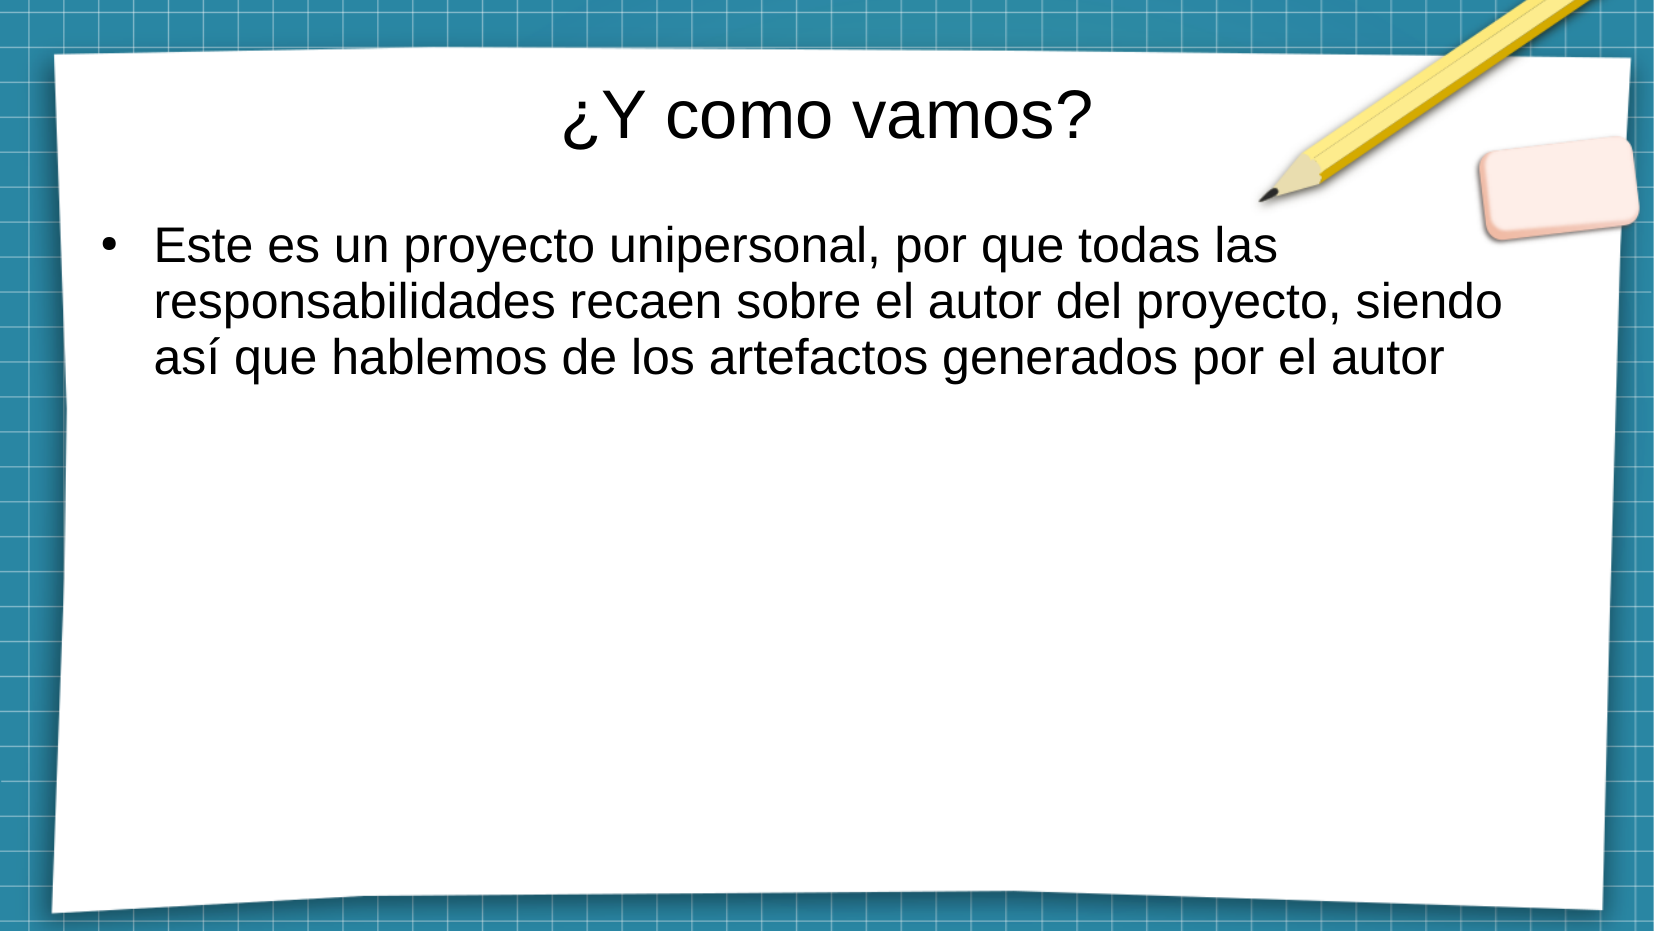

# ¿Y como vamos?
Este es un proyecto unipersonal, por que todas las
responsabilidades recaen sobre el autor del proyecto, siendo así que hablemos de los artefactos generados por el autor